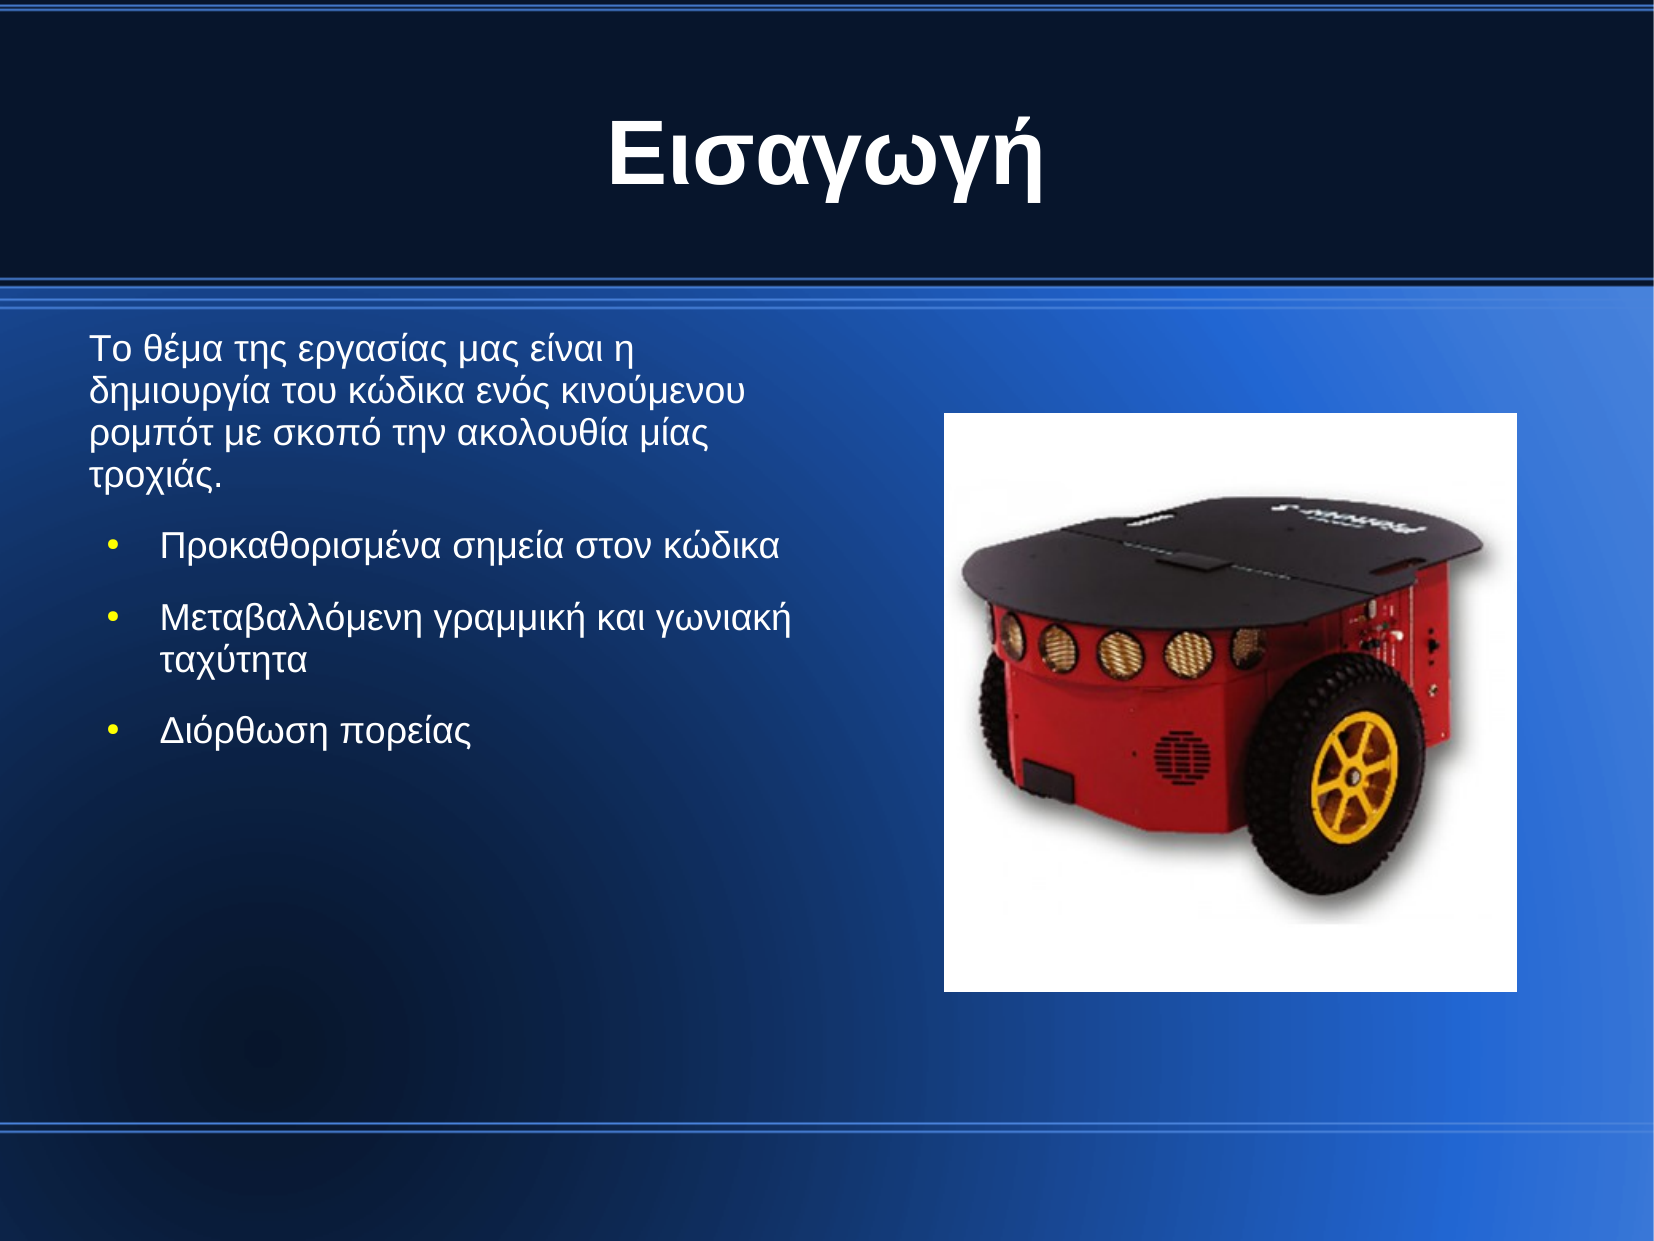

# Εισαγωγή
Το θέμα της εργασίας μας είναι η δημιουργία του κώδικα ενός κινούμενου ρομπότ με σκοπό την ακολουθία μίας τροχιάς.
Προκαθορισμένα σημεία στον κώδικα
Μεταβαλλόμενη γραμμική και γωνιακή ταχύτητα
Διόρθωση πορείας